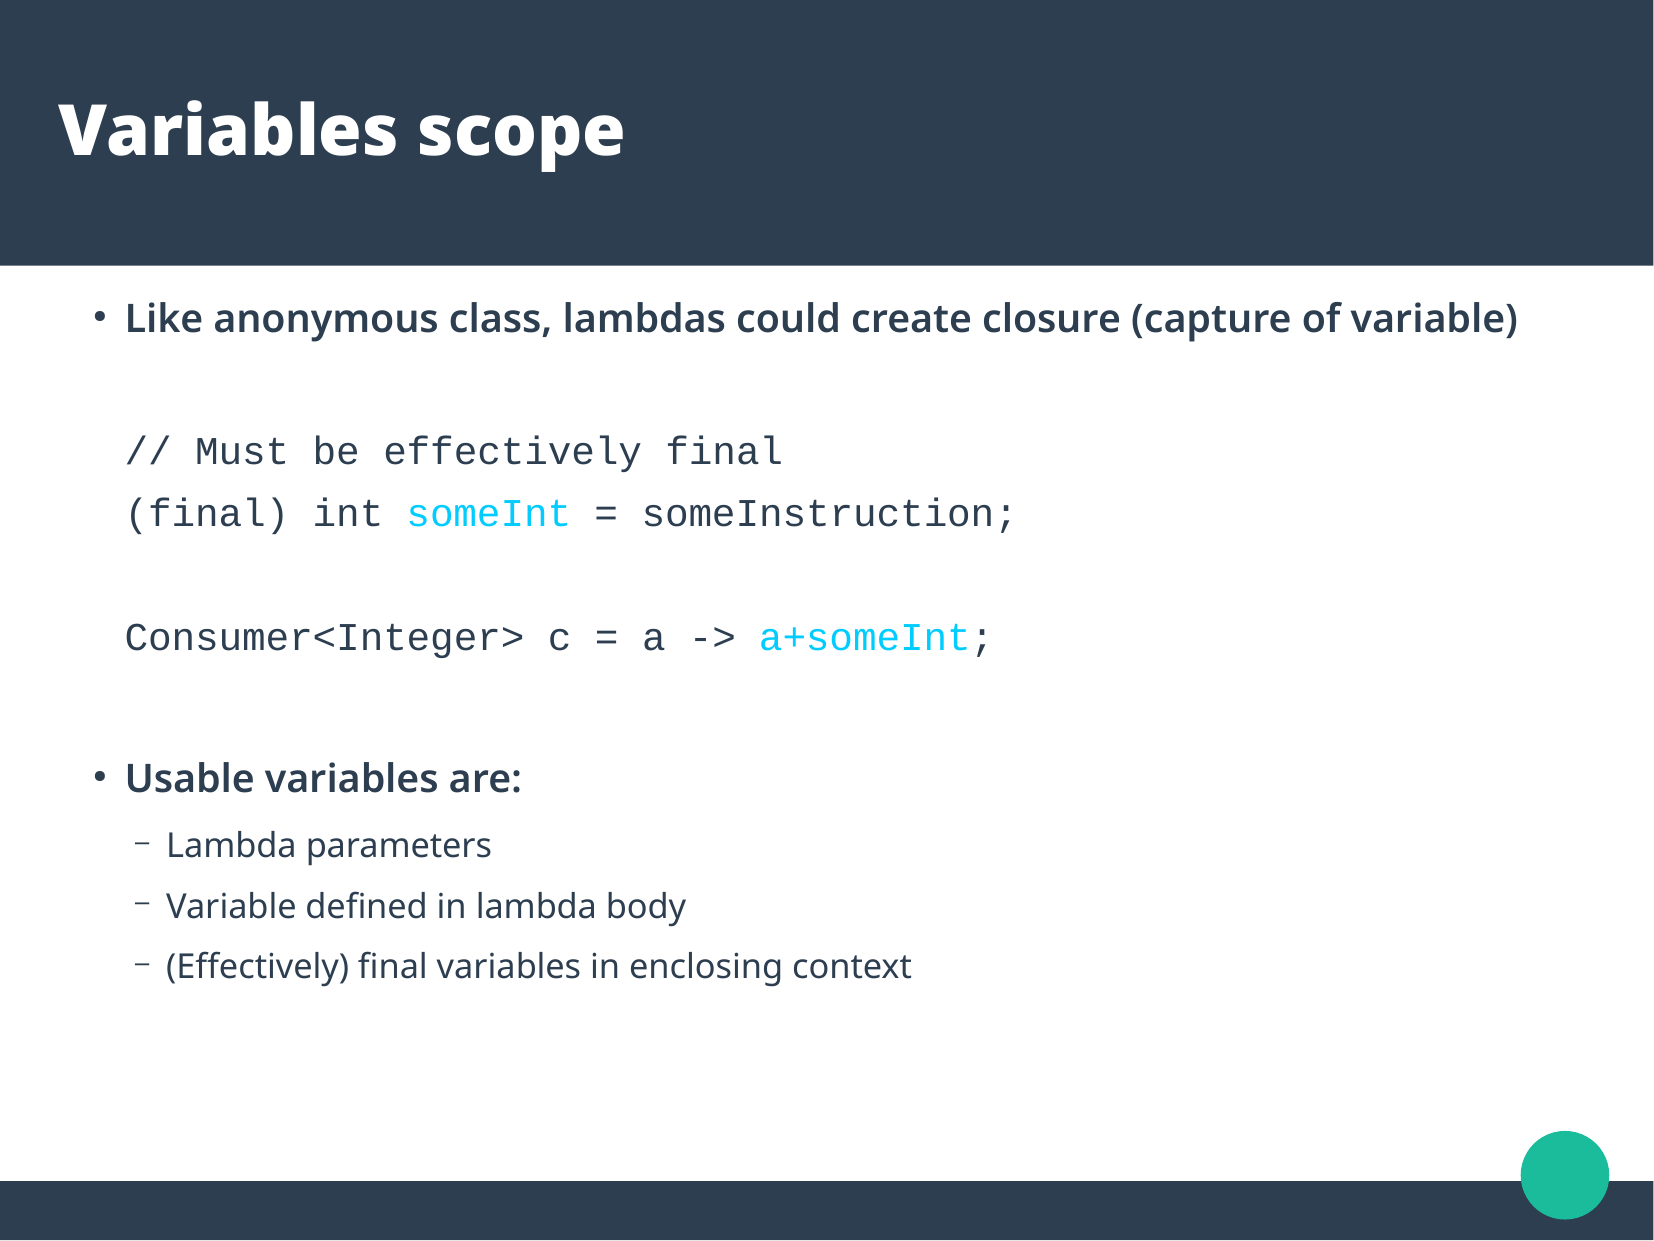

# Variables scope
Like anonymous class, lambdas could create closure (capture of variable)
// Must be effectively final
(final) int someInt = someInstruction;
Consumer<Integer> c = a -> a+someInt;
Usable variables are:
Lambda parameters
Variable defined in lambda body
(Effectively) final variables in enclosing context